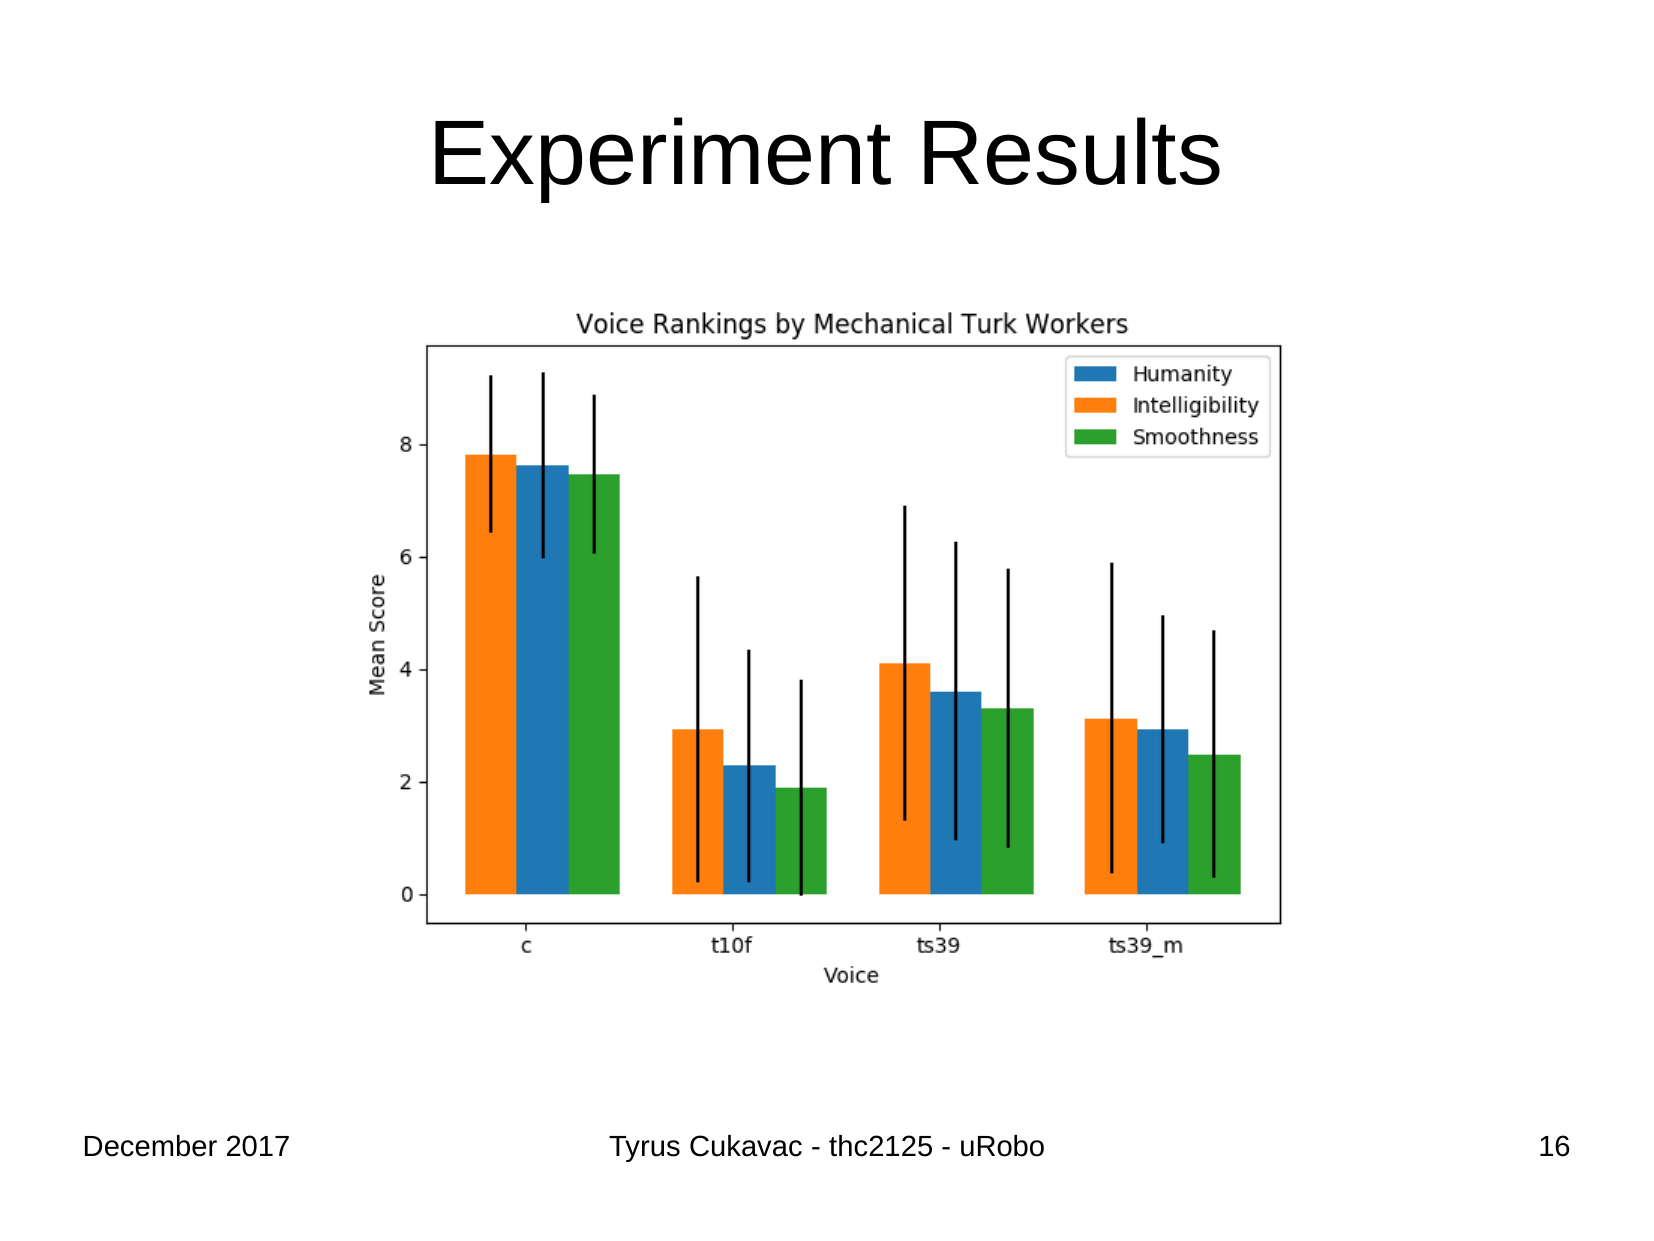

# Experiment Results
December 2017
Tyrus Cukavac - thc2125 - uRobo
16